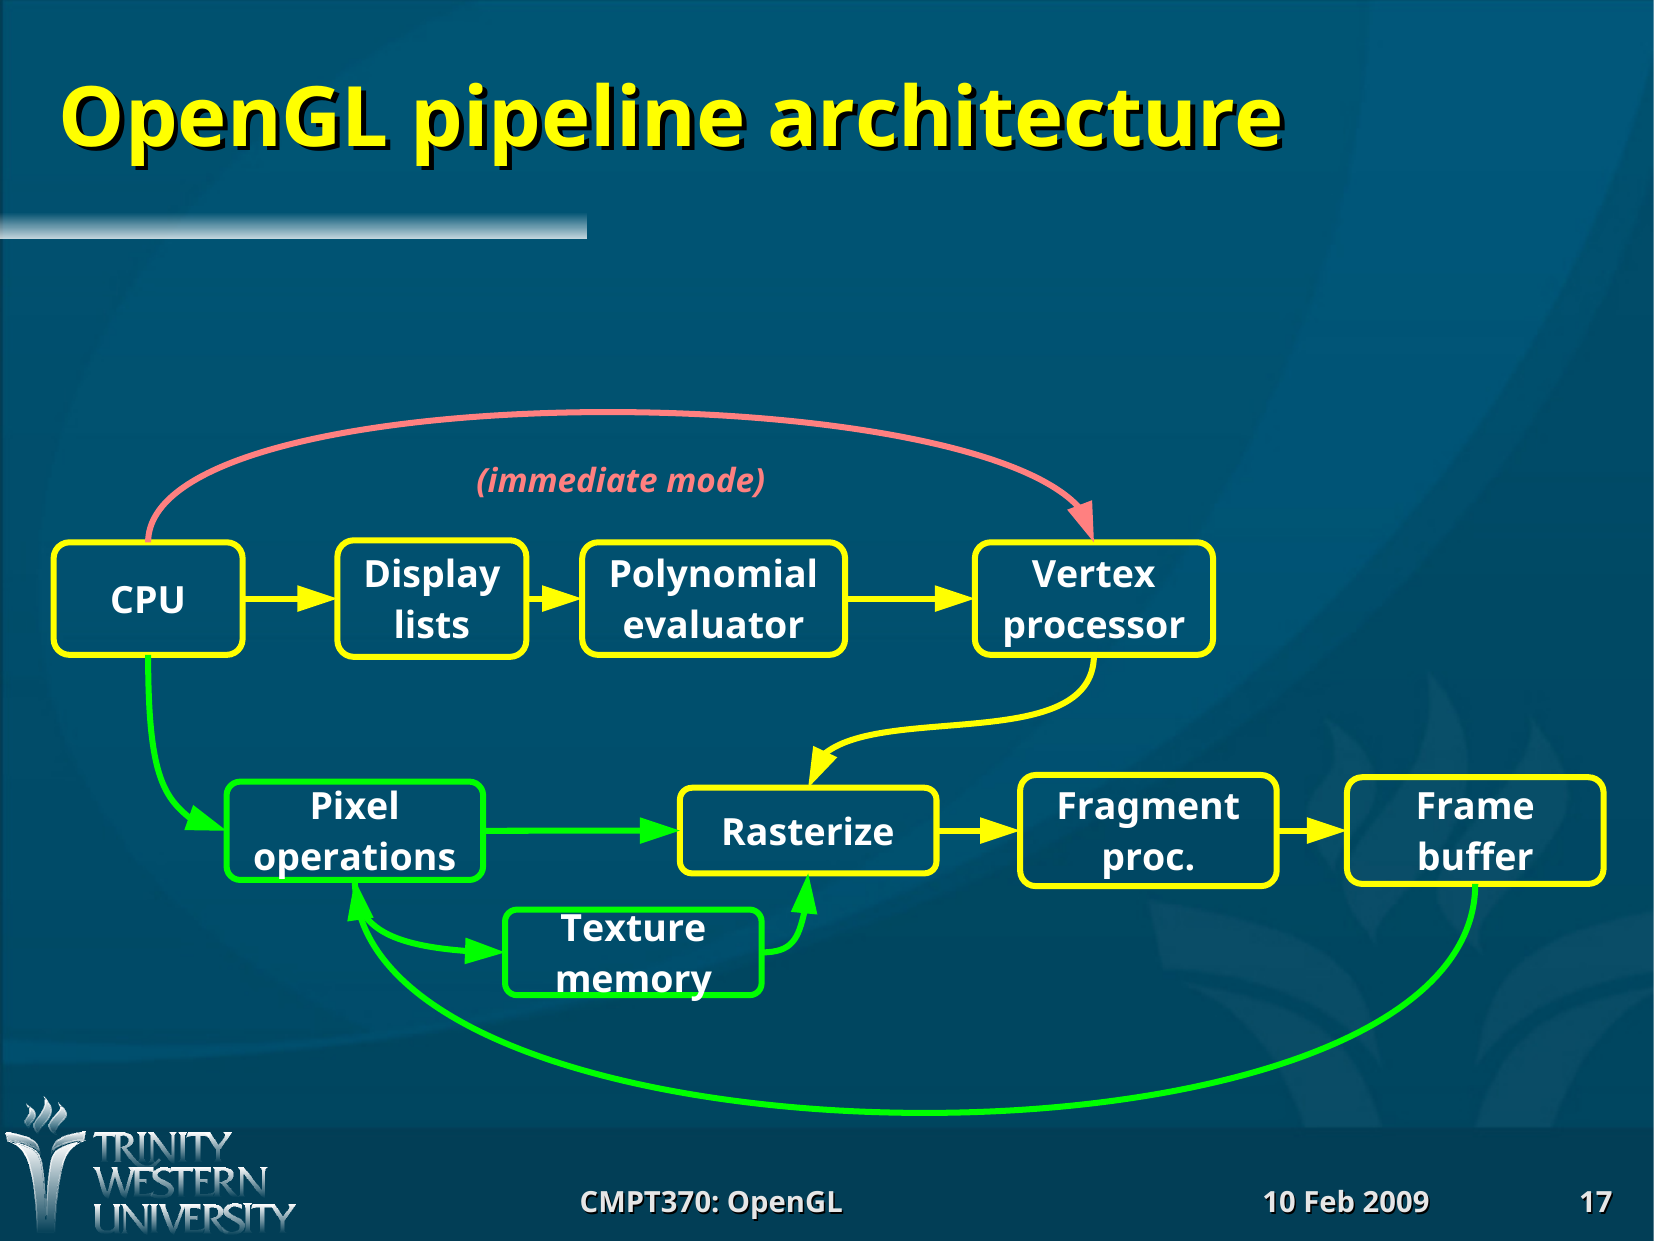

# OpenGL pipeline architecture
Display
lists
CPU
Polynomial
evaluator
Vertex
processor
Fragment
proc.
Frame
buffer
Pixel
operations
Rasterize
Texture
memory
CMPT370: OpenGL
10 Feb 2009
17